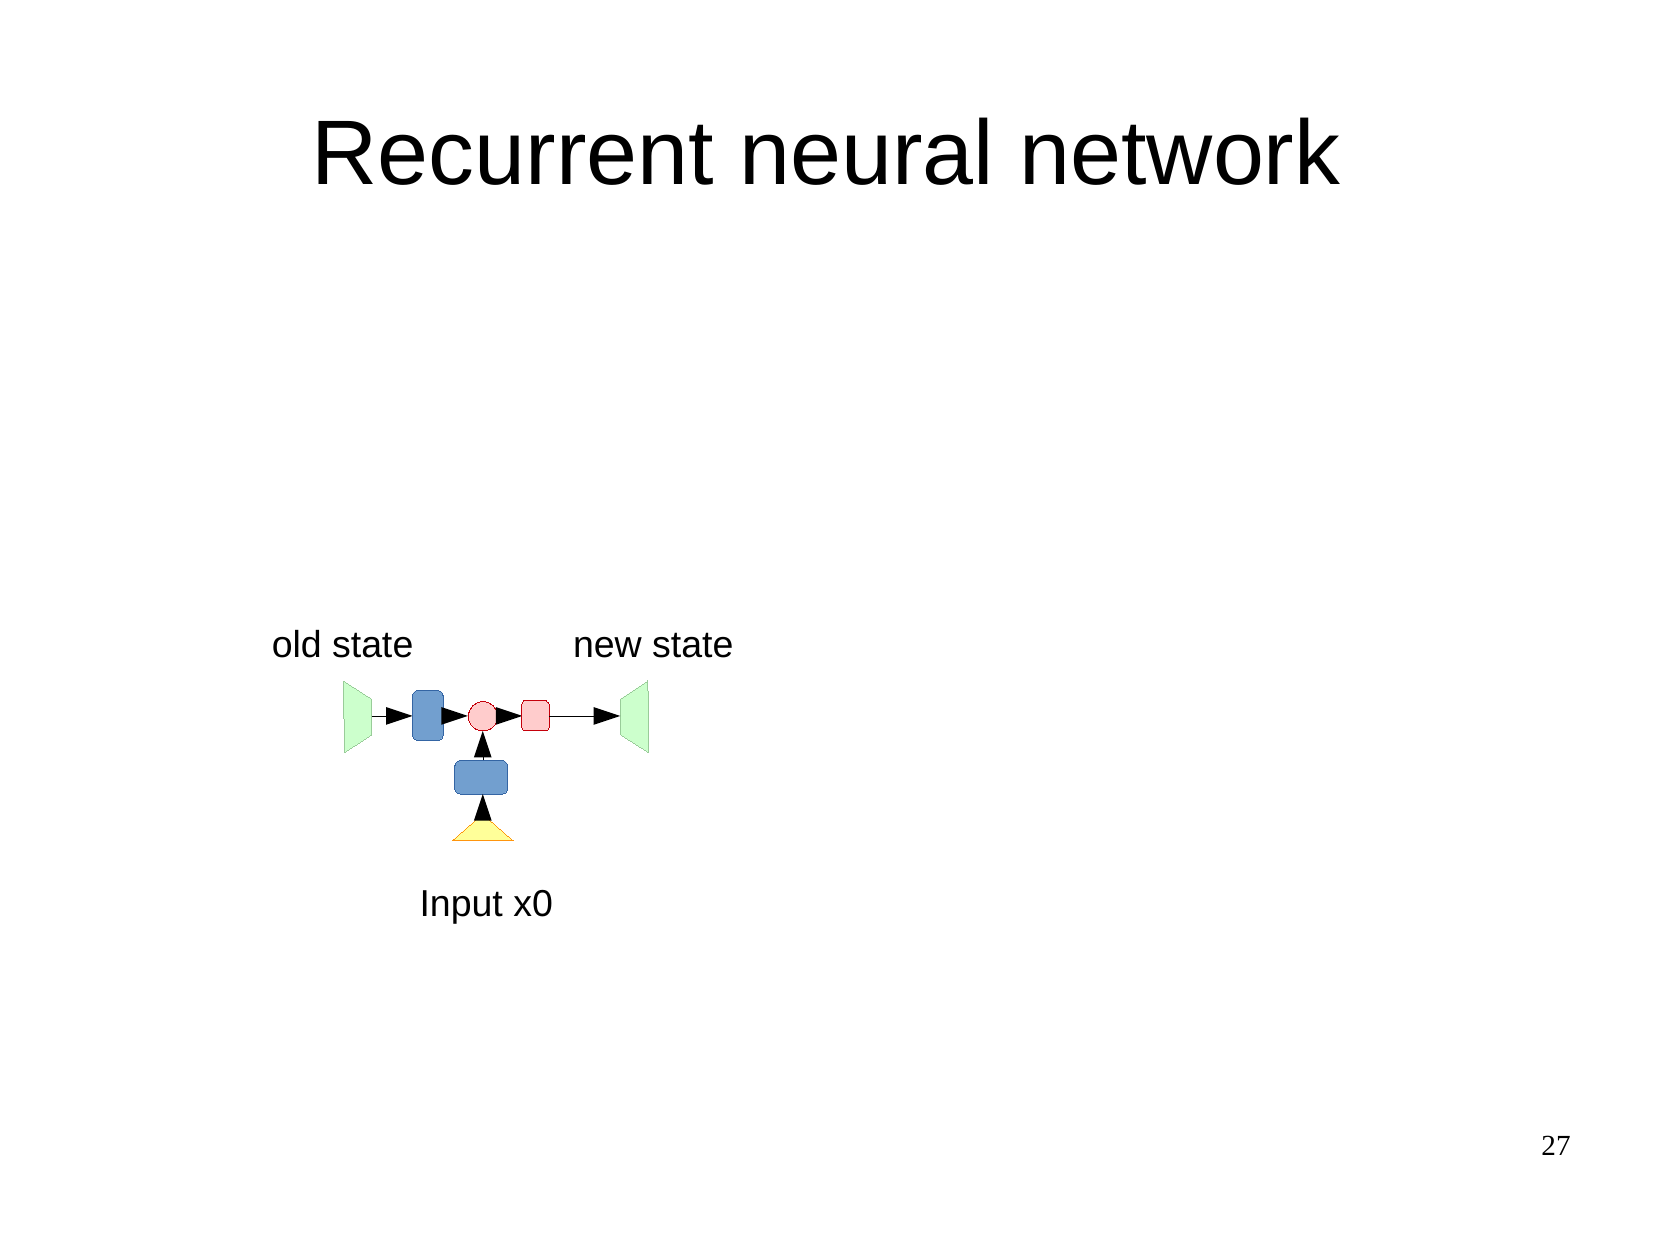

# Recurrent neural network
old state
new state
Input x0
27